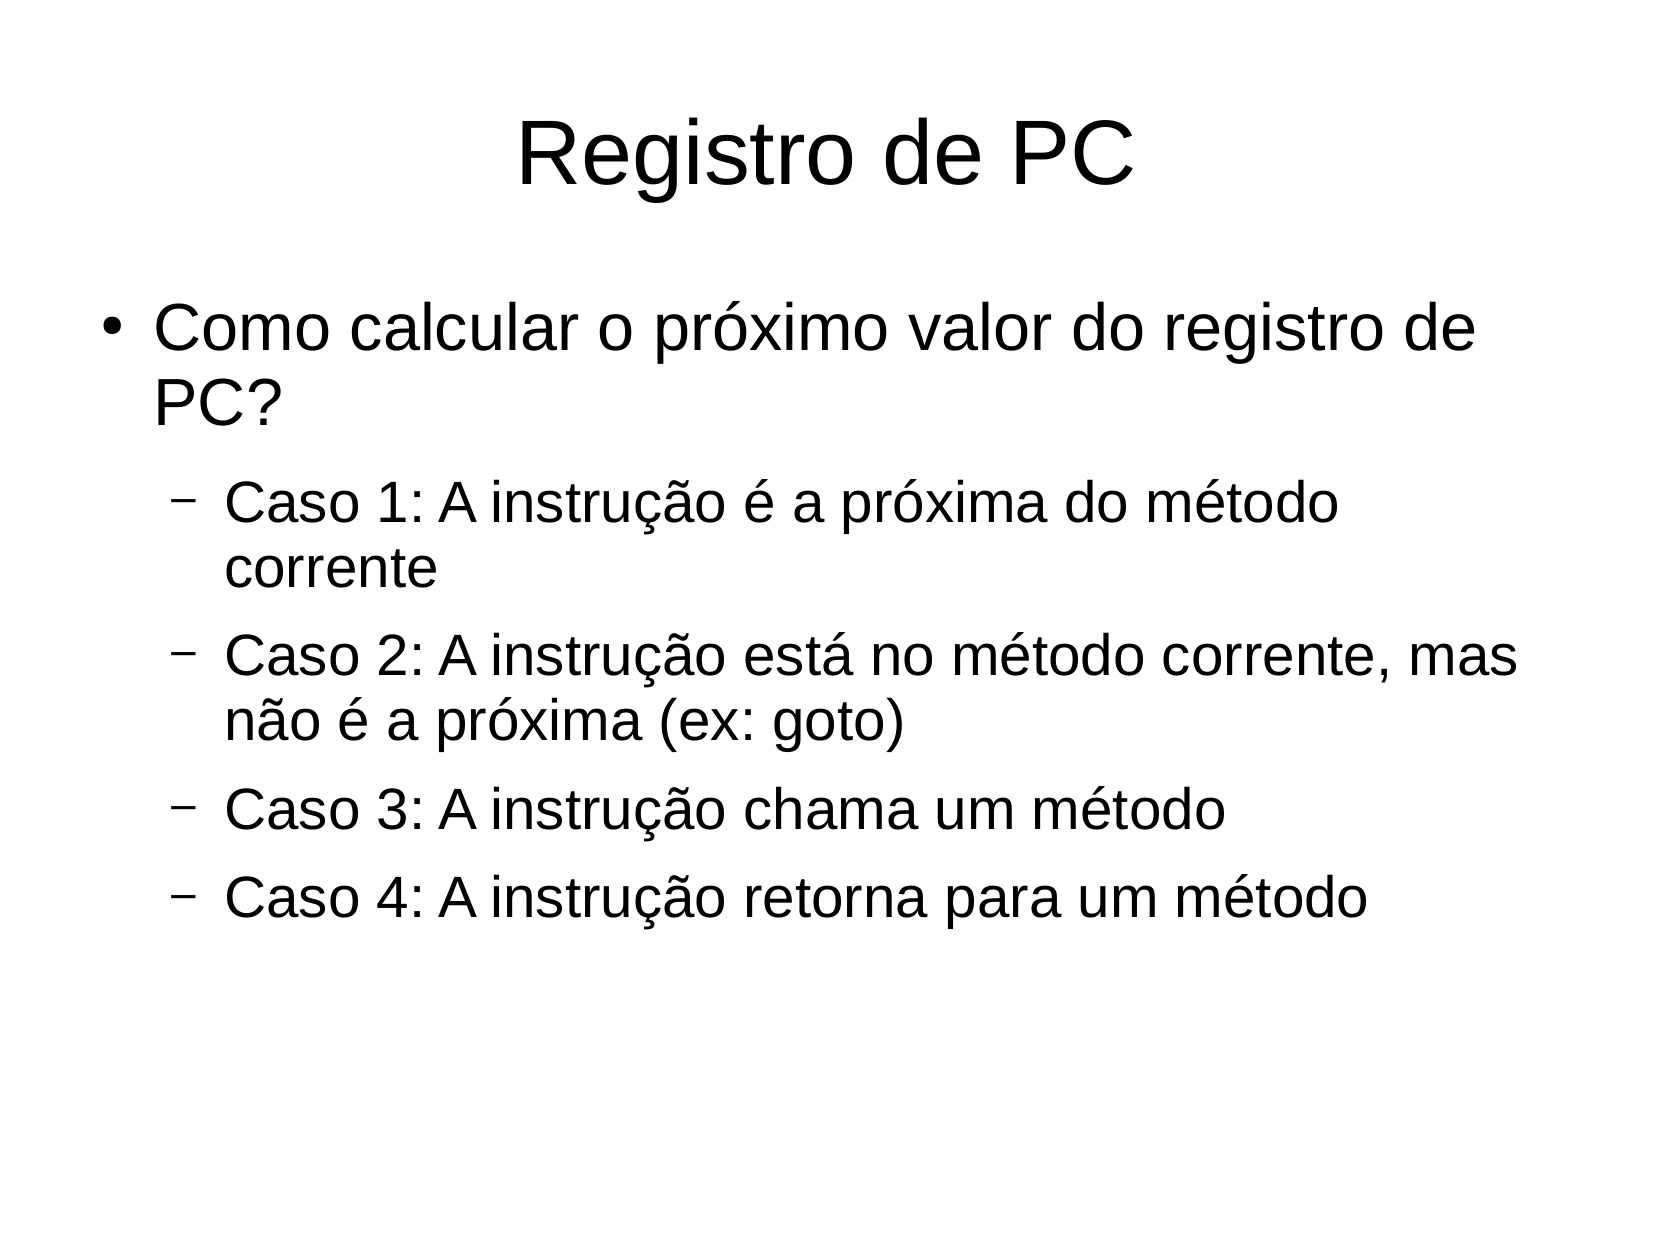

# Registro de PC
Como calcular o próximo valor do registro de PC?
Caso 1: A instrução é a próxima do método corrente
Caso 2: A instrução está no método corrente, mas não é a próxima (ex: goto)
Caso 3: A instrução chama um método
Caso 4: A instrução retorna para um método